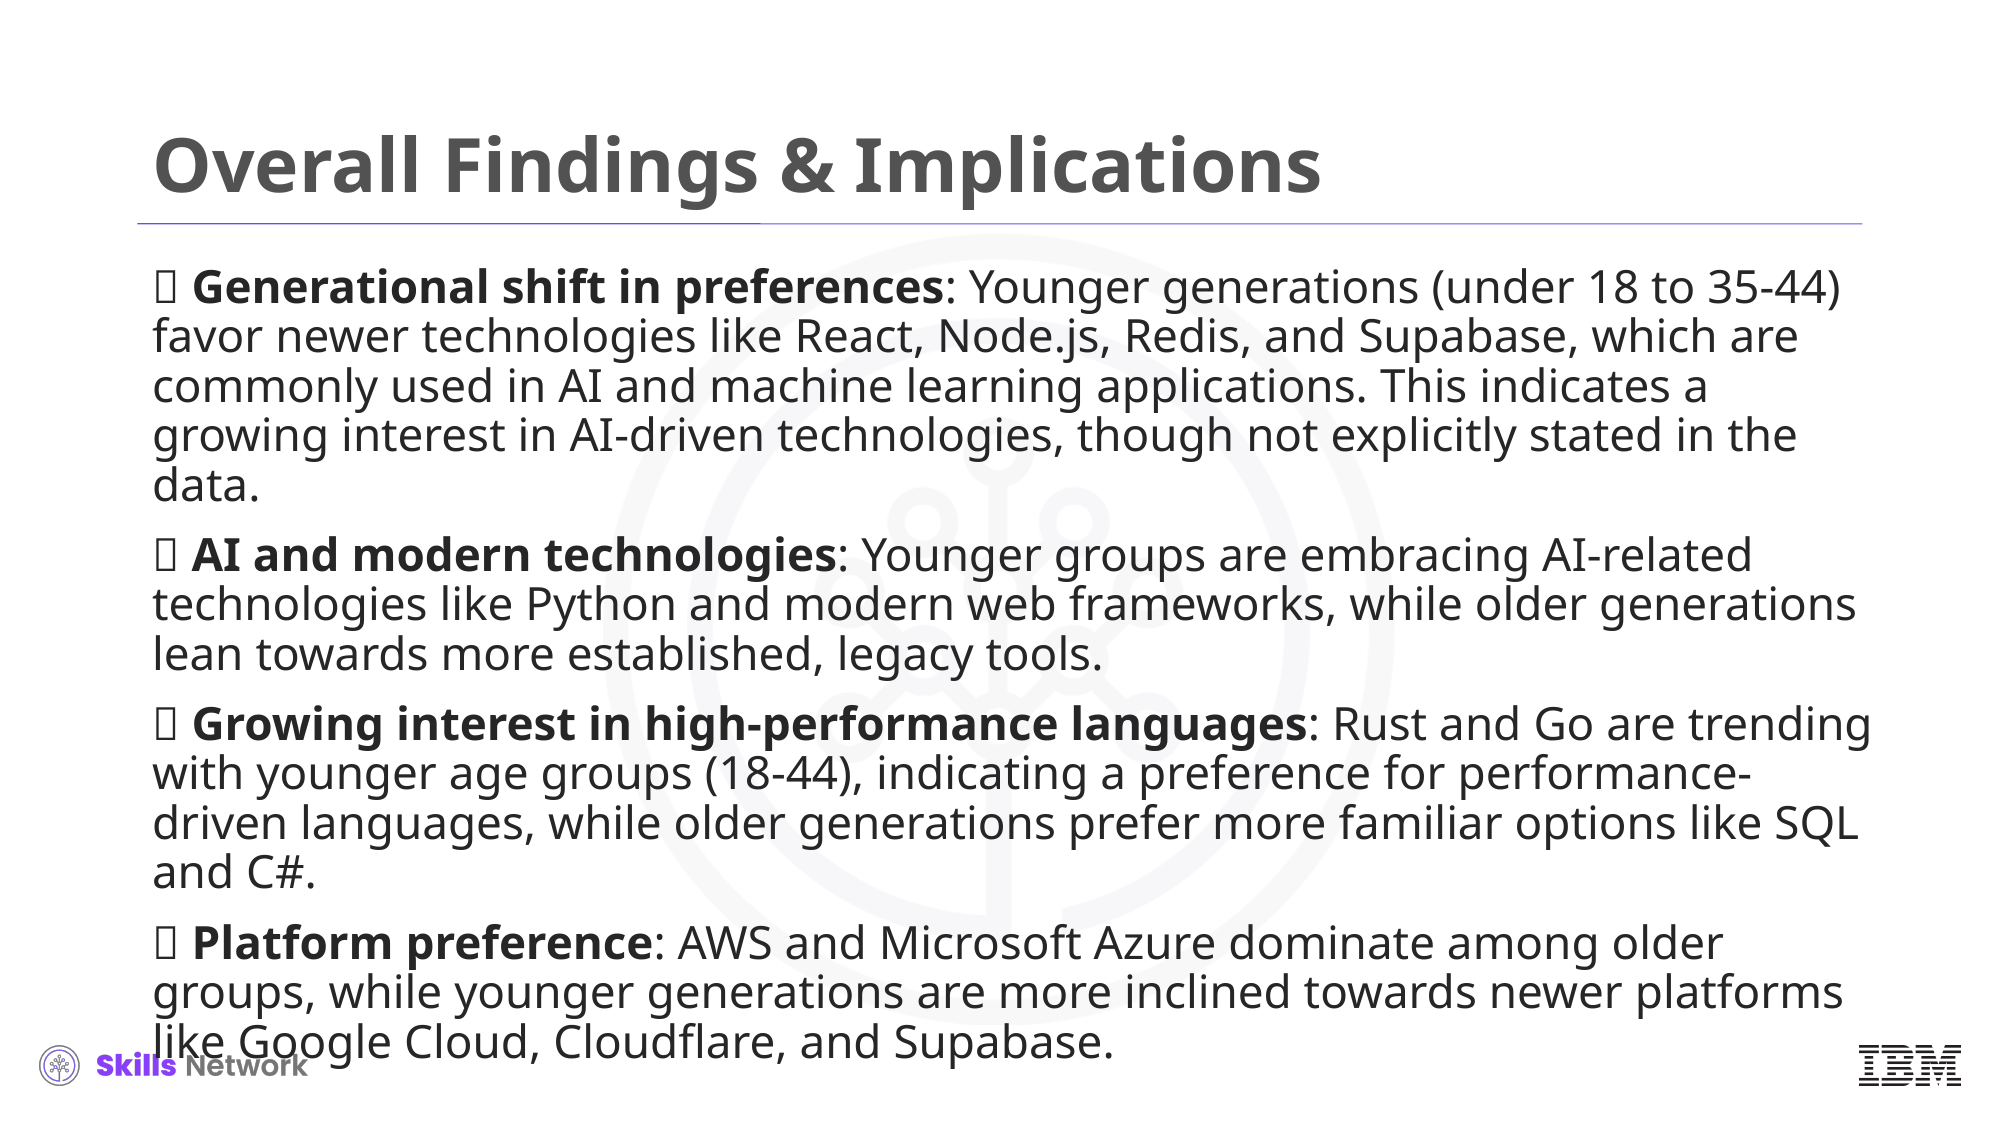

# Overall Findings & Implications
🔹 Generational shift in preferences: Younger generations (under 18 to 35-44) favor newer technologies like React, Node.js, Redis, and Supabase, which are commonly used in AI and machine learning applications. This indicates a growing interest in AI-driven technologies, though not explicitly stated in the data.
🔹 AI and modern technologies: Younger groups are embracing AI-related technologies like Python and modern web frameworks, while older generations lean towards more established, legacy tools.
🔹 Growing interest in high-performance languages: Rust and Go are trending with younger age groups (18-44), indicating a preference for performance-driven languages, while older generations prefer more familiar options like SQL and C#.
🔹 Platform preference: AWS and Microsoft Azure dominate among older groups, while younger generations are more inclined towards newer platforms like Google Cloud, Cloudflare, and Supabase.